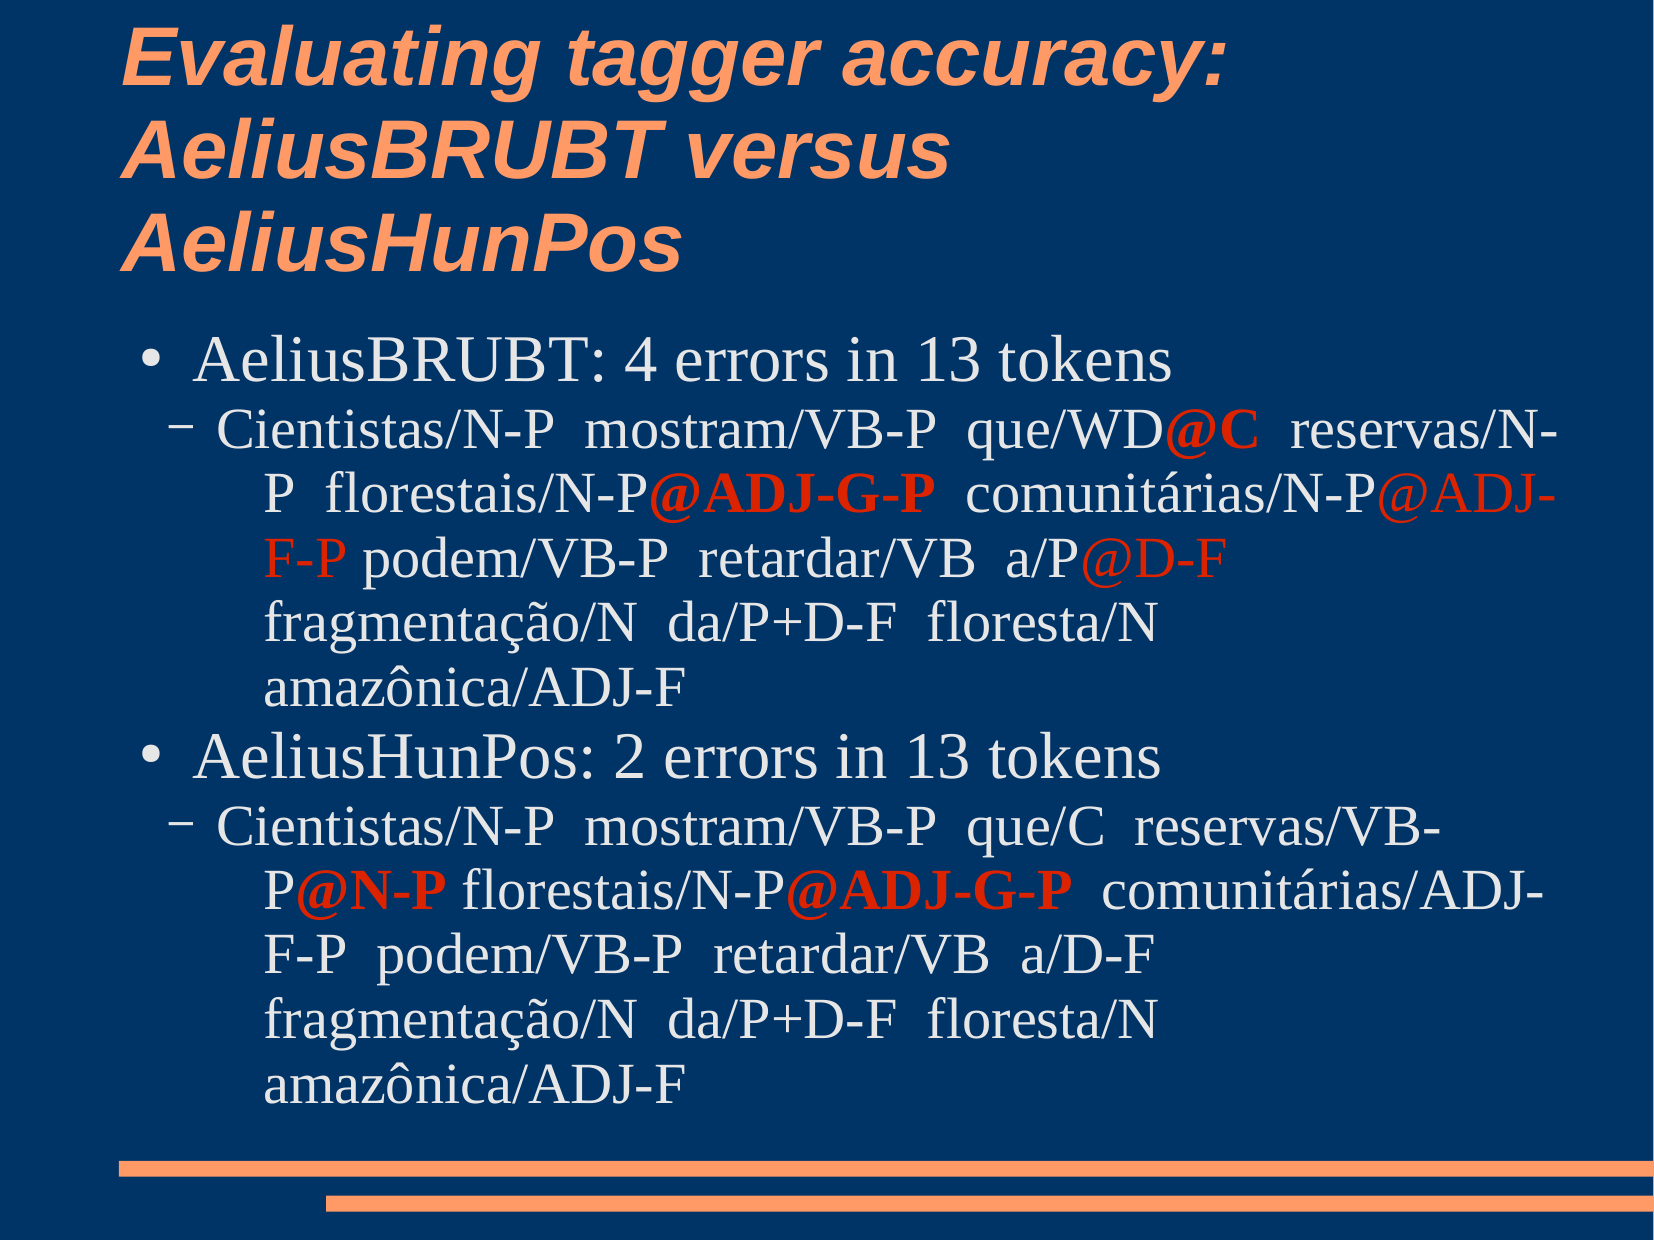

# Evaluating tagger accuracy: AeliusBRUBT versus AeliusHunPos
AeliusBRUBT: 4 errors in 13 tokens
Cientistas/N-P mostram/VB-P que/WD@C reservas/N-P florestais/N-P@ADJ-G-P comunitárias/N-P@ADJ-F-P podem/VB-P retardar/VB a/P@D-F fragmentação/N da/P+D-F floresta/N amazônica/ADJ-F
AeliusHunPos: 2 errors in 13 tokens
Cientistas/N-P mostram/VB-P que/C reservas/VB-P@N-P florestais/N-P@ADJ-G-P comunitárias/ADJ-F-P podem/VB-P retardar/VB a/D-F fragmentação/N da/P+D-F floresta/N amazônica/ADJ-F